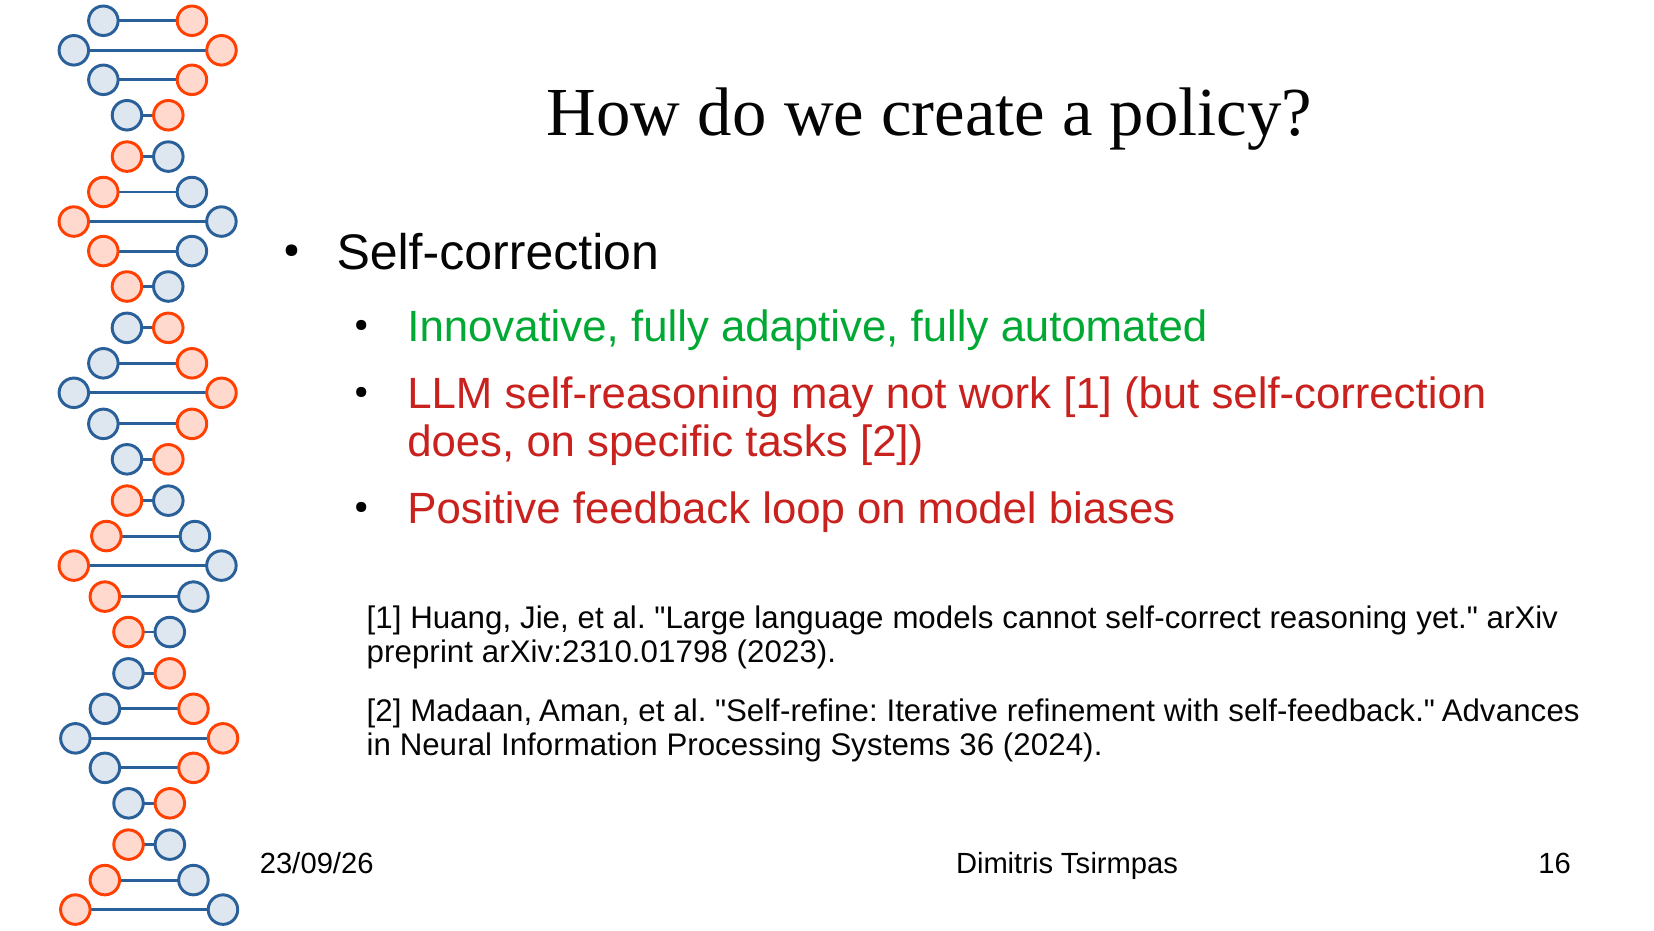

# How do we create a policy?
Self-correction
Innovative, fully adaptive, fully automated
LLM self-reasoning may not work [1] (but self-correction does, on specific tasks [2])
Positive feedback loop on model biases
[1] Huang, Jie, et al. "Large language models cannot self-correct reasoning yet." arXiv preprint arXiv:2310.01798 (2023).
[2] Madaan, Aman, et al. "Self-refine: Iterative refinement with self-feedback." Advances in Neural Information Processing Systems 36 (2024).
Dimitris Tsirmpas
16